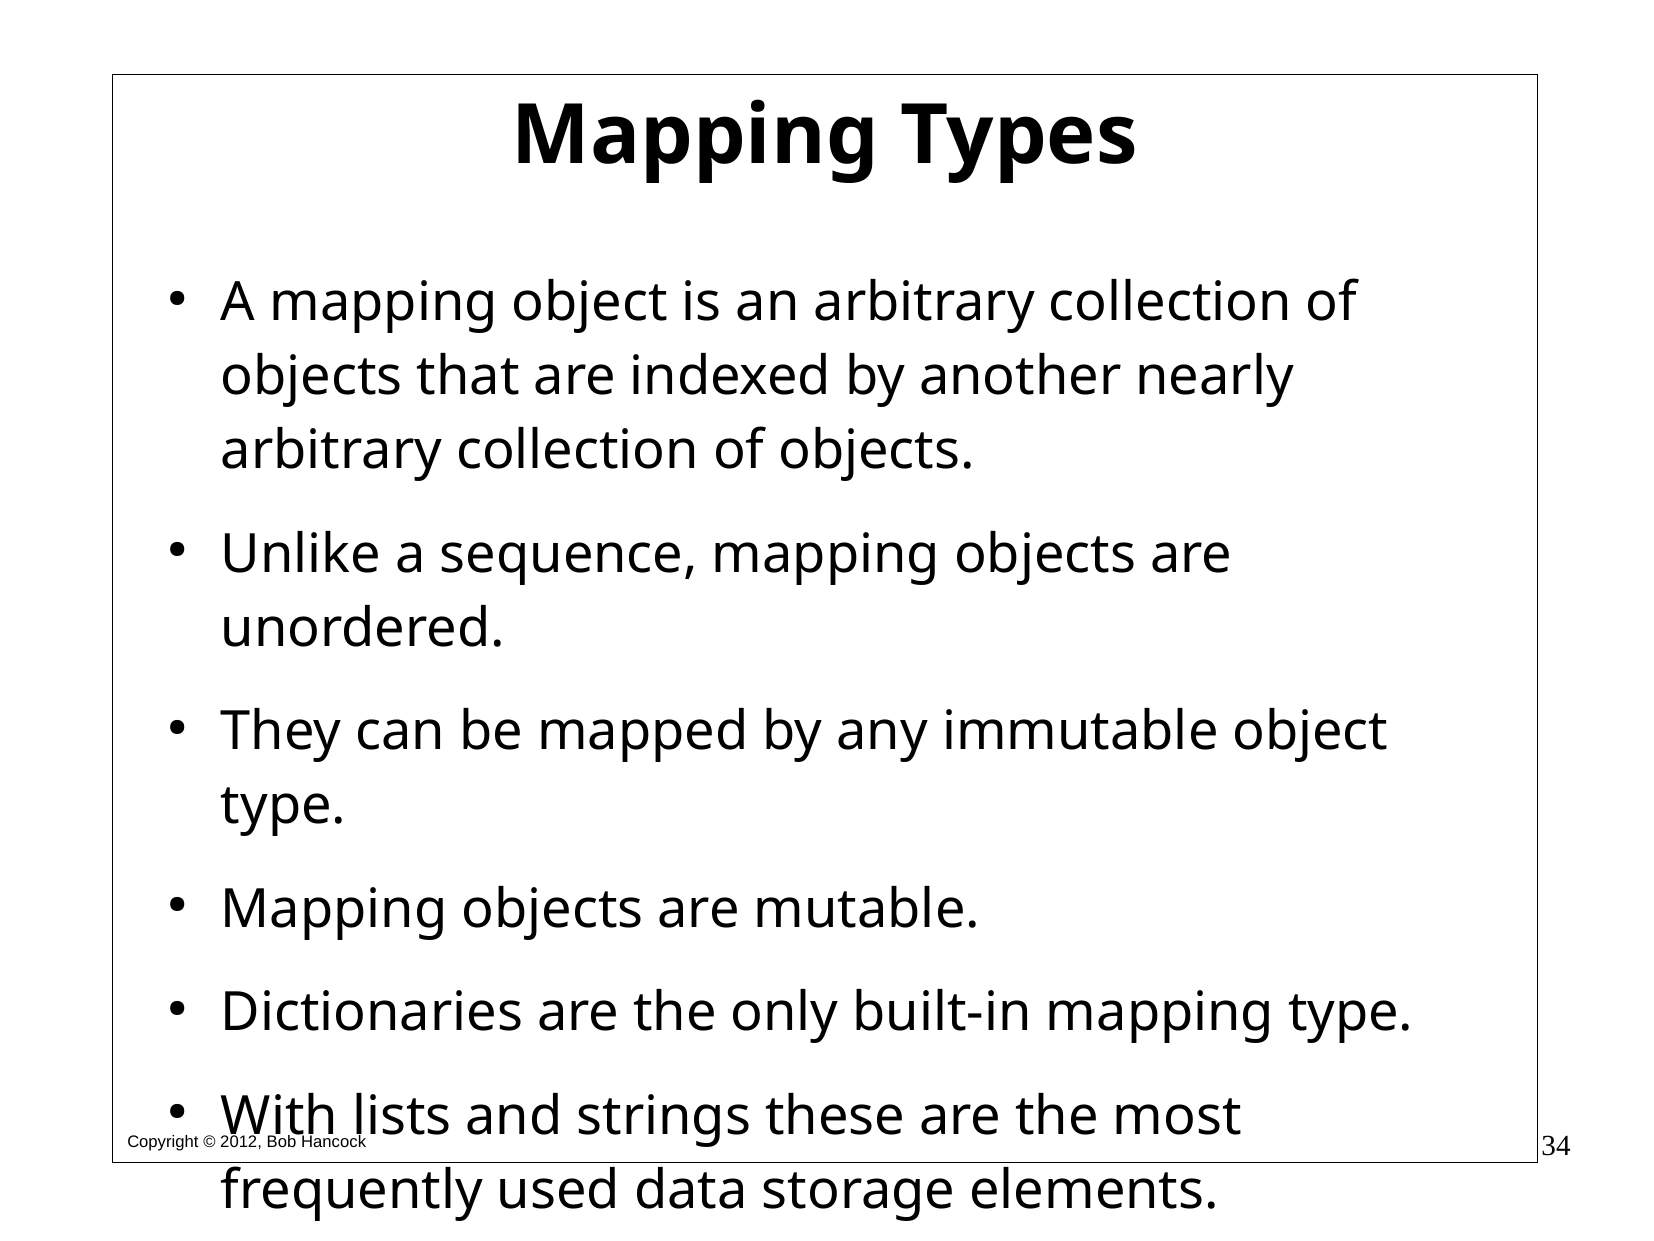

# Mapping Types
A mapping object is an arbitrary collection of objects that are indexed by another nearly arbitrary collection of objects.
Unlike a sequence, mapping objects are unordered.
They can be mapped by any immutable object type.
Mapping objects are mutable.
Dictionaries are the only built-in mapping type.
With lists and strings these are the most frequently used data storage elements.
Copyright © 2012, Bob Hancock
34